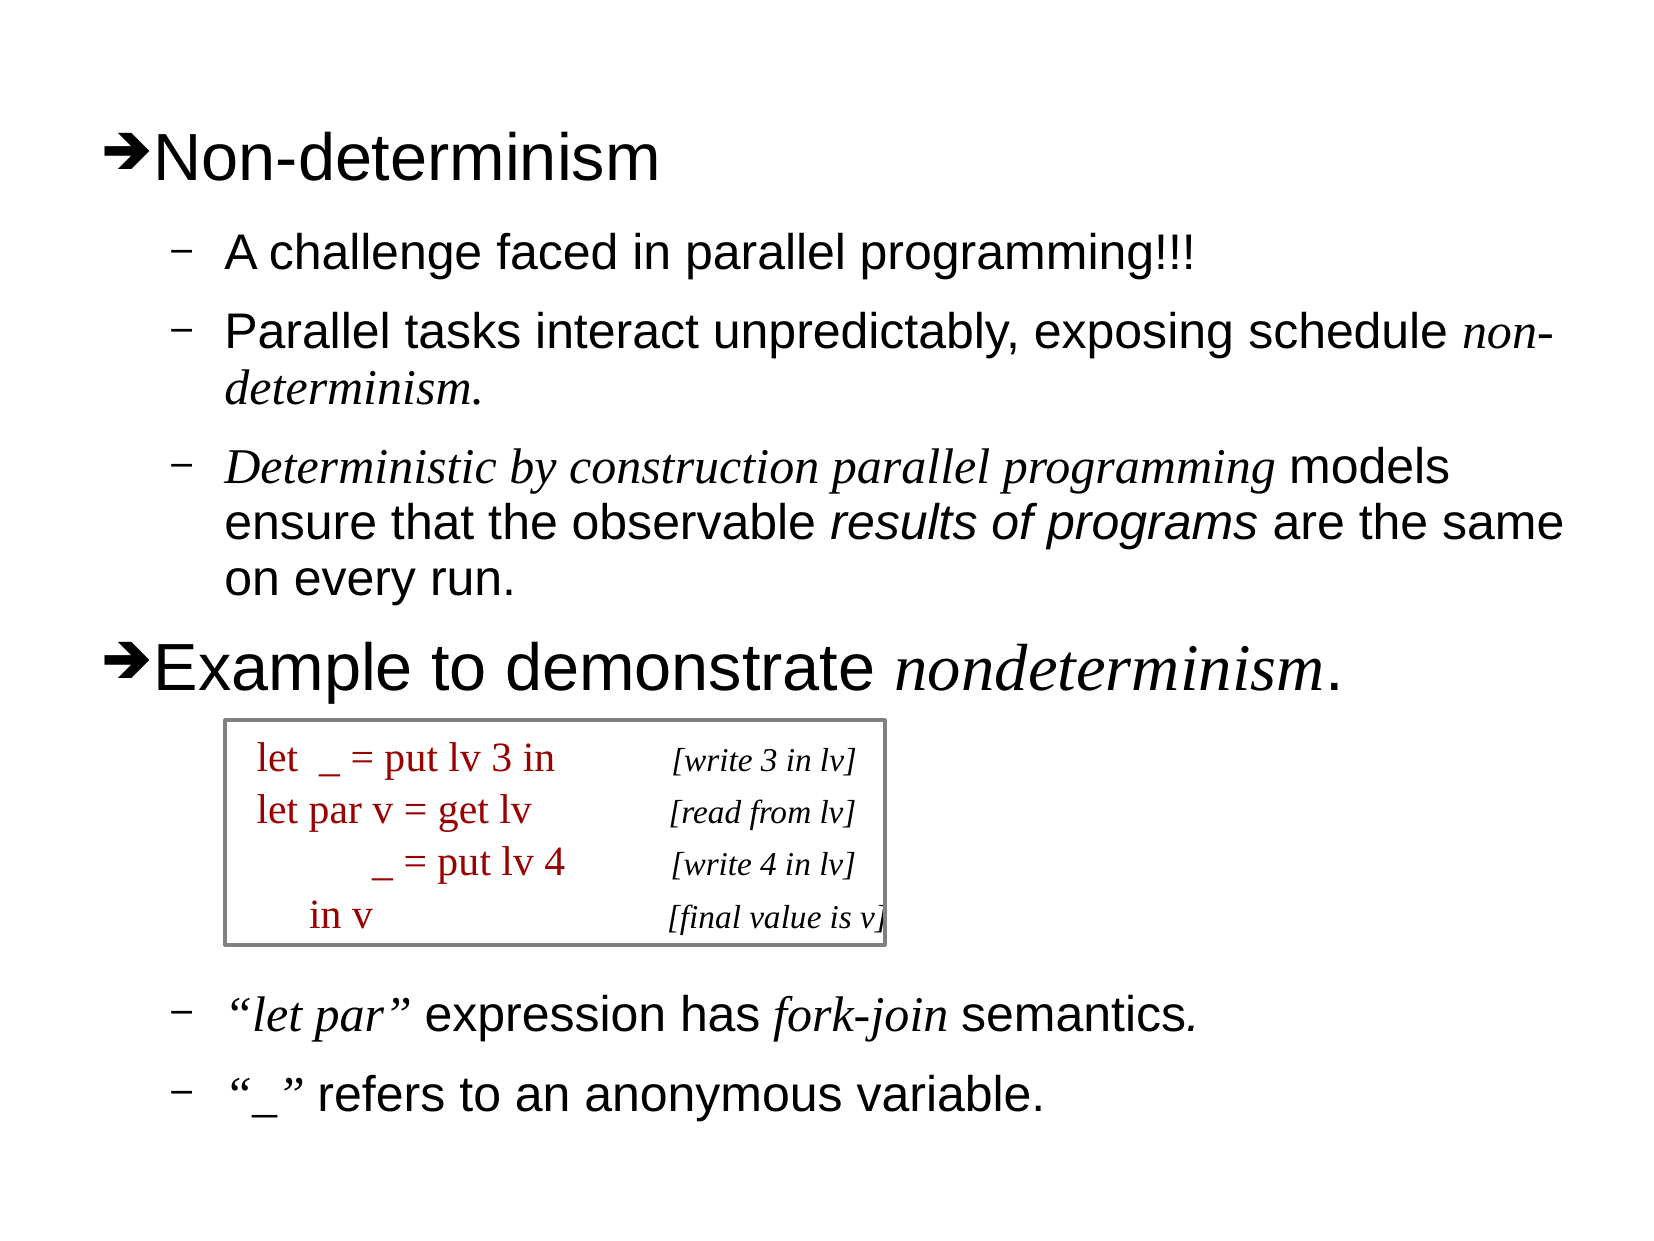

# Non-determinism
A challenge faced in parallel programming!!!
Parallel tasks interact unpredictably, exposing schedule non-determinism.
Deterministic by construction parallel programming models ensure that the observable results of programs are the same on every run.
Example to demonstrate nondeterminism.
 let _ = put lv 3 in [write 3 in lv]
 let par v = get lv [read from lv]
 _ = put lv 4 [write 4 in lv]
 in v [final value is v]
“let par” expression has fork-join semantics.
“_” refers to an anonymous variable.